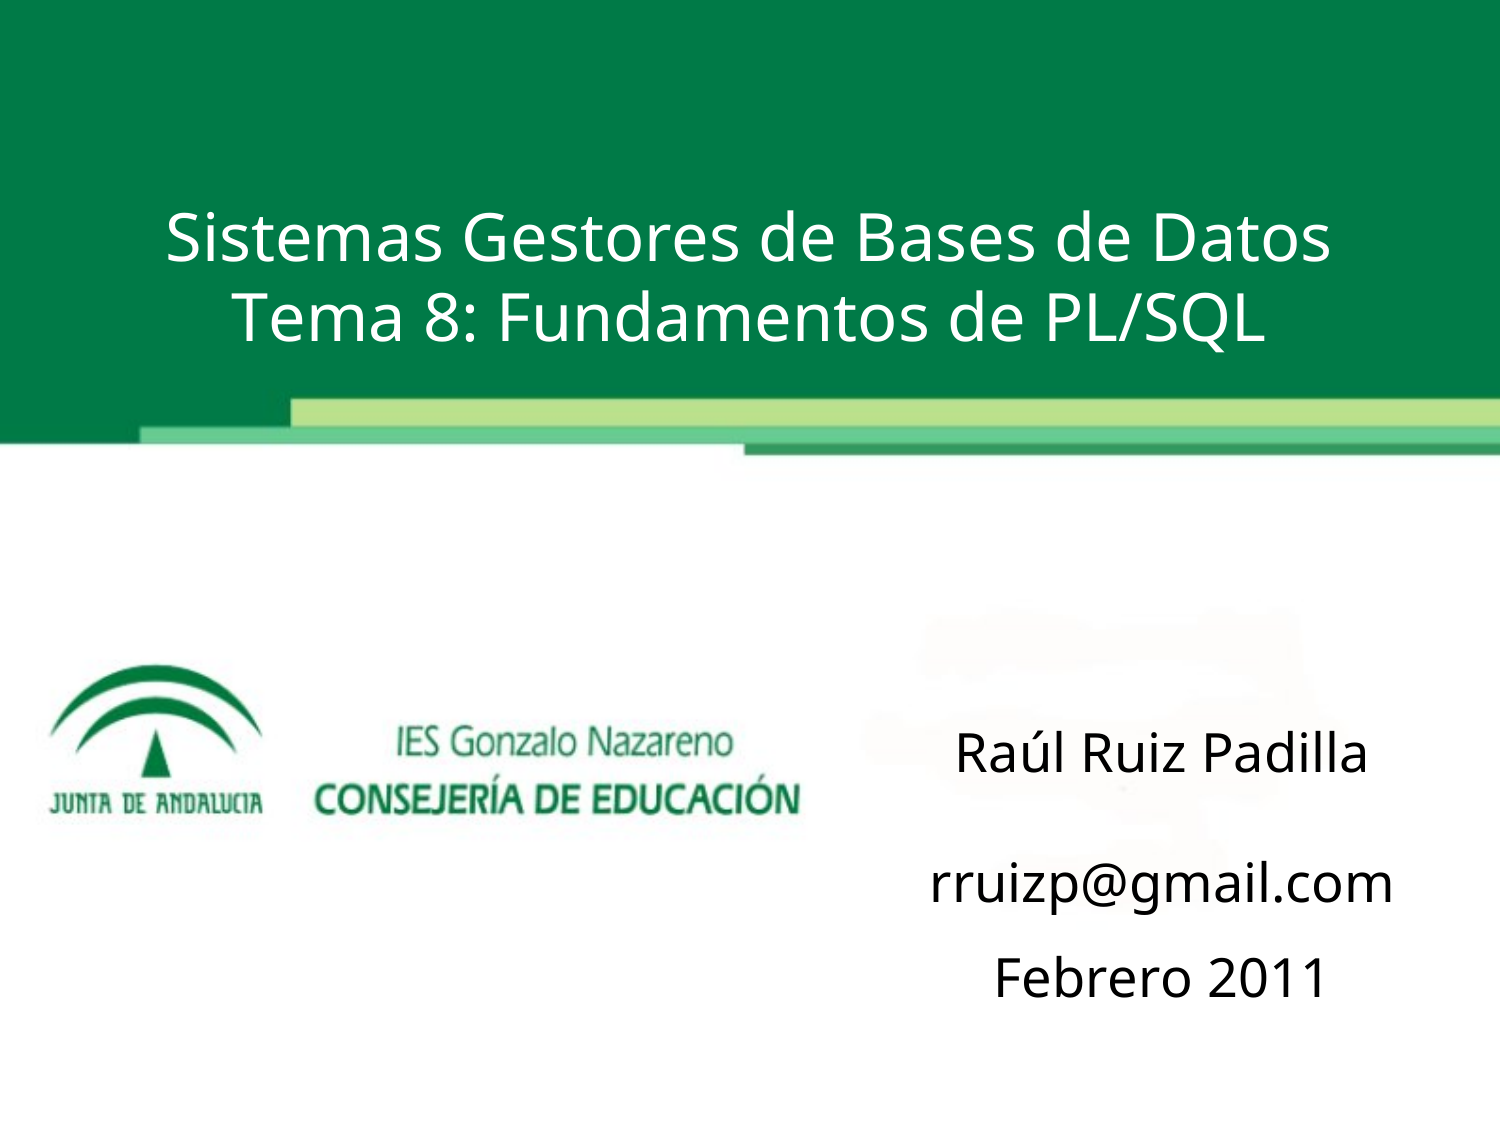

Sistemas Gestores de Bases de Datos
Tema 8: Fundamentos de PL/SQL
Raúl Ruiz Padilla
rruizp@gmail.com
Febrero 2011